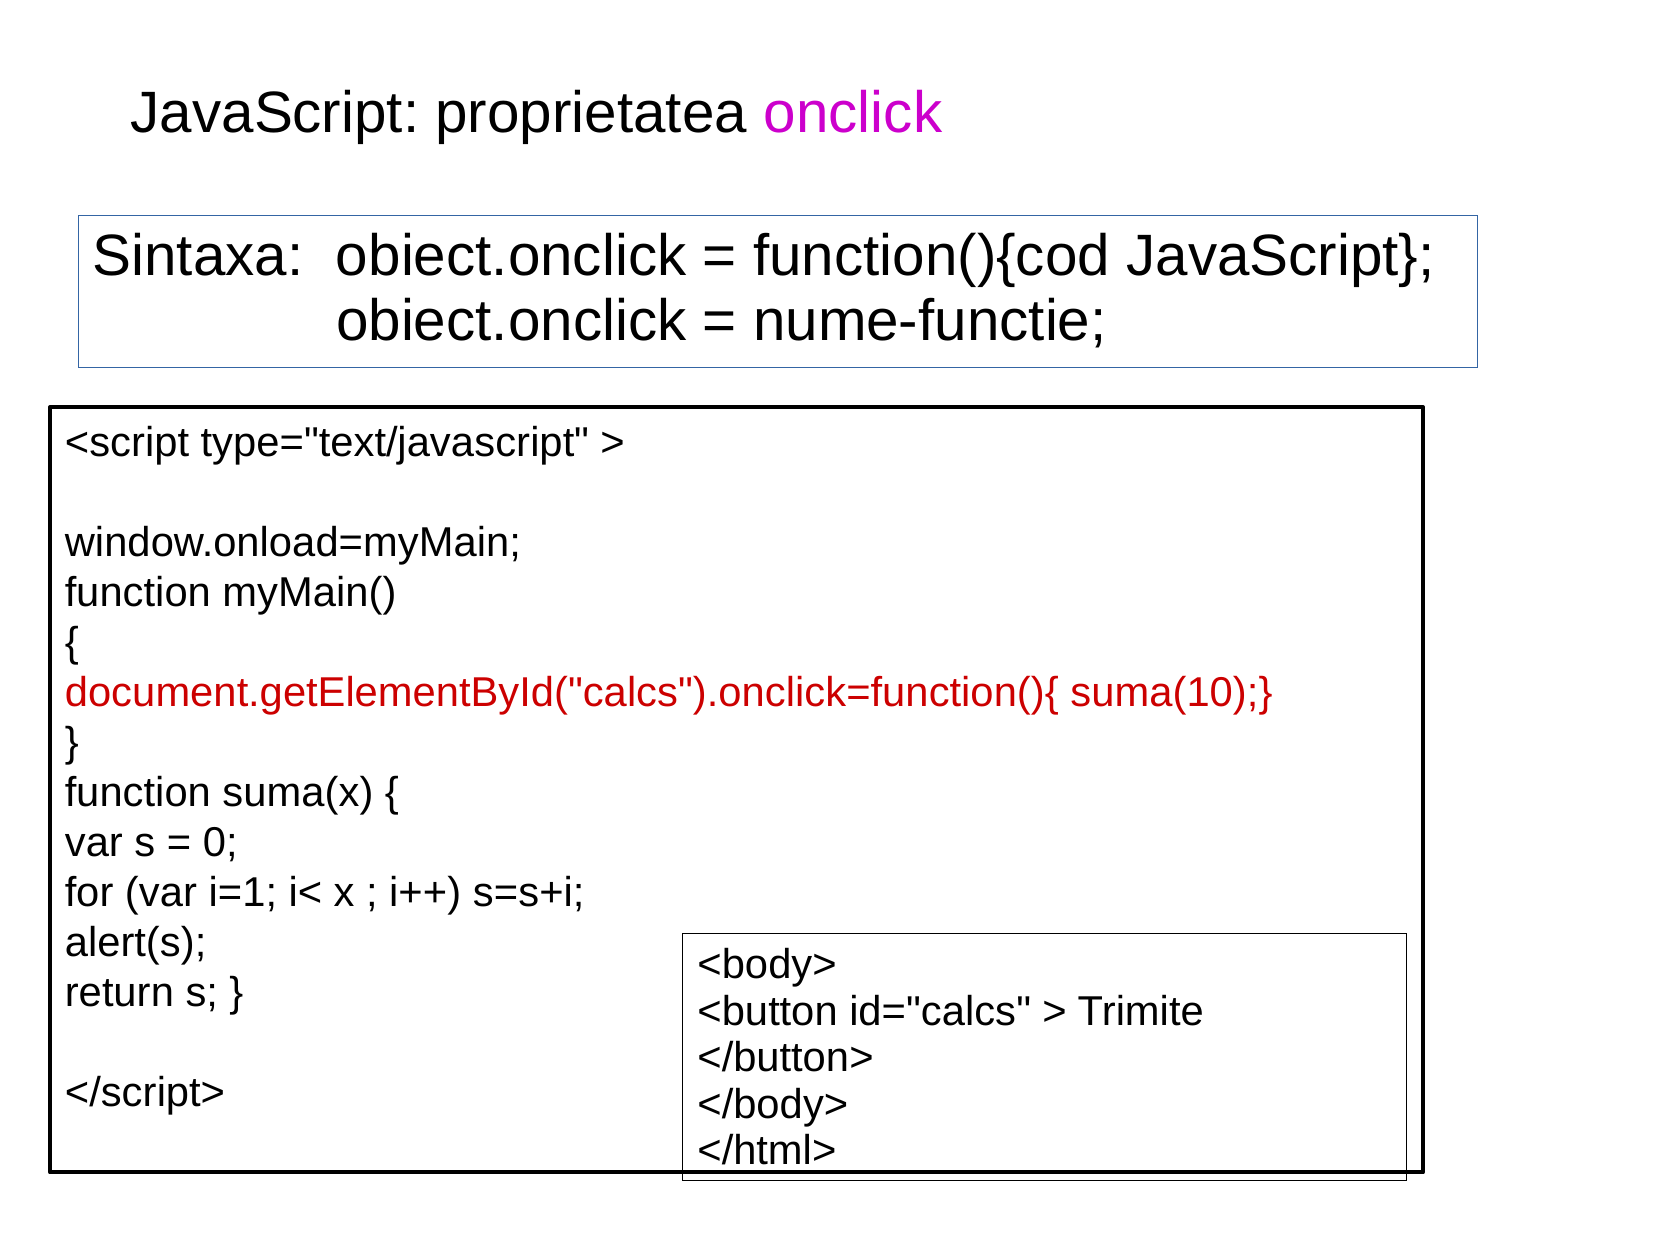

JavaScript: proprietatea onclick
Sintaxa: obiect.onclick = function(){cod JavaScript}; obiect.onclick = nume-functie;
<script type="text/javascript" >
window.onload=myMain;
function myMain()
{
document.getElementById("calcs").onclick=function(){ suma(10);}
}
function suma(x) {
var s = 0;
for (var i=1; i< x ; i++) s=s+i;
alert(s);
return s; }
</script>
<body>
<button id="calcs" > Trimite </button>
</body>
</html>